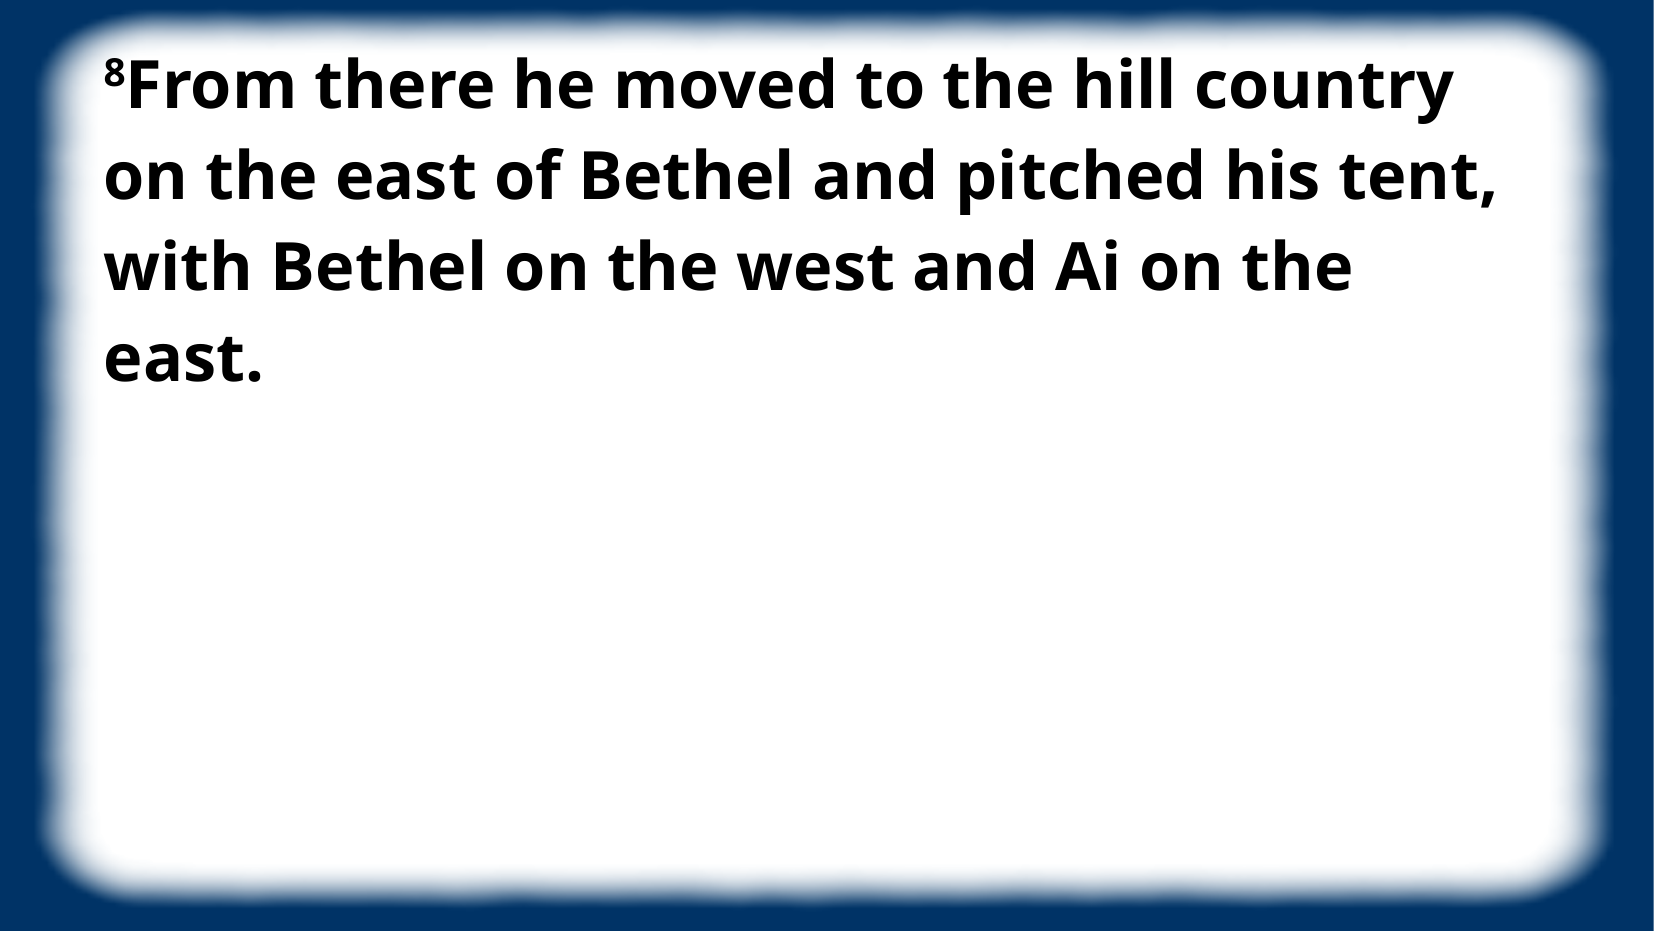

8From there he moved to the hill country on the east of Bethel and pitched his tent, with Bethel on the west and Ai on the east.